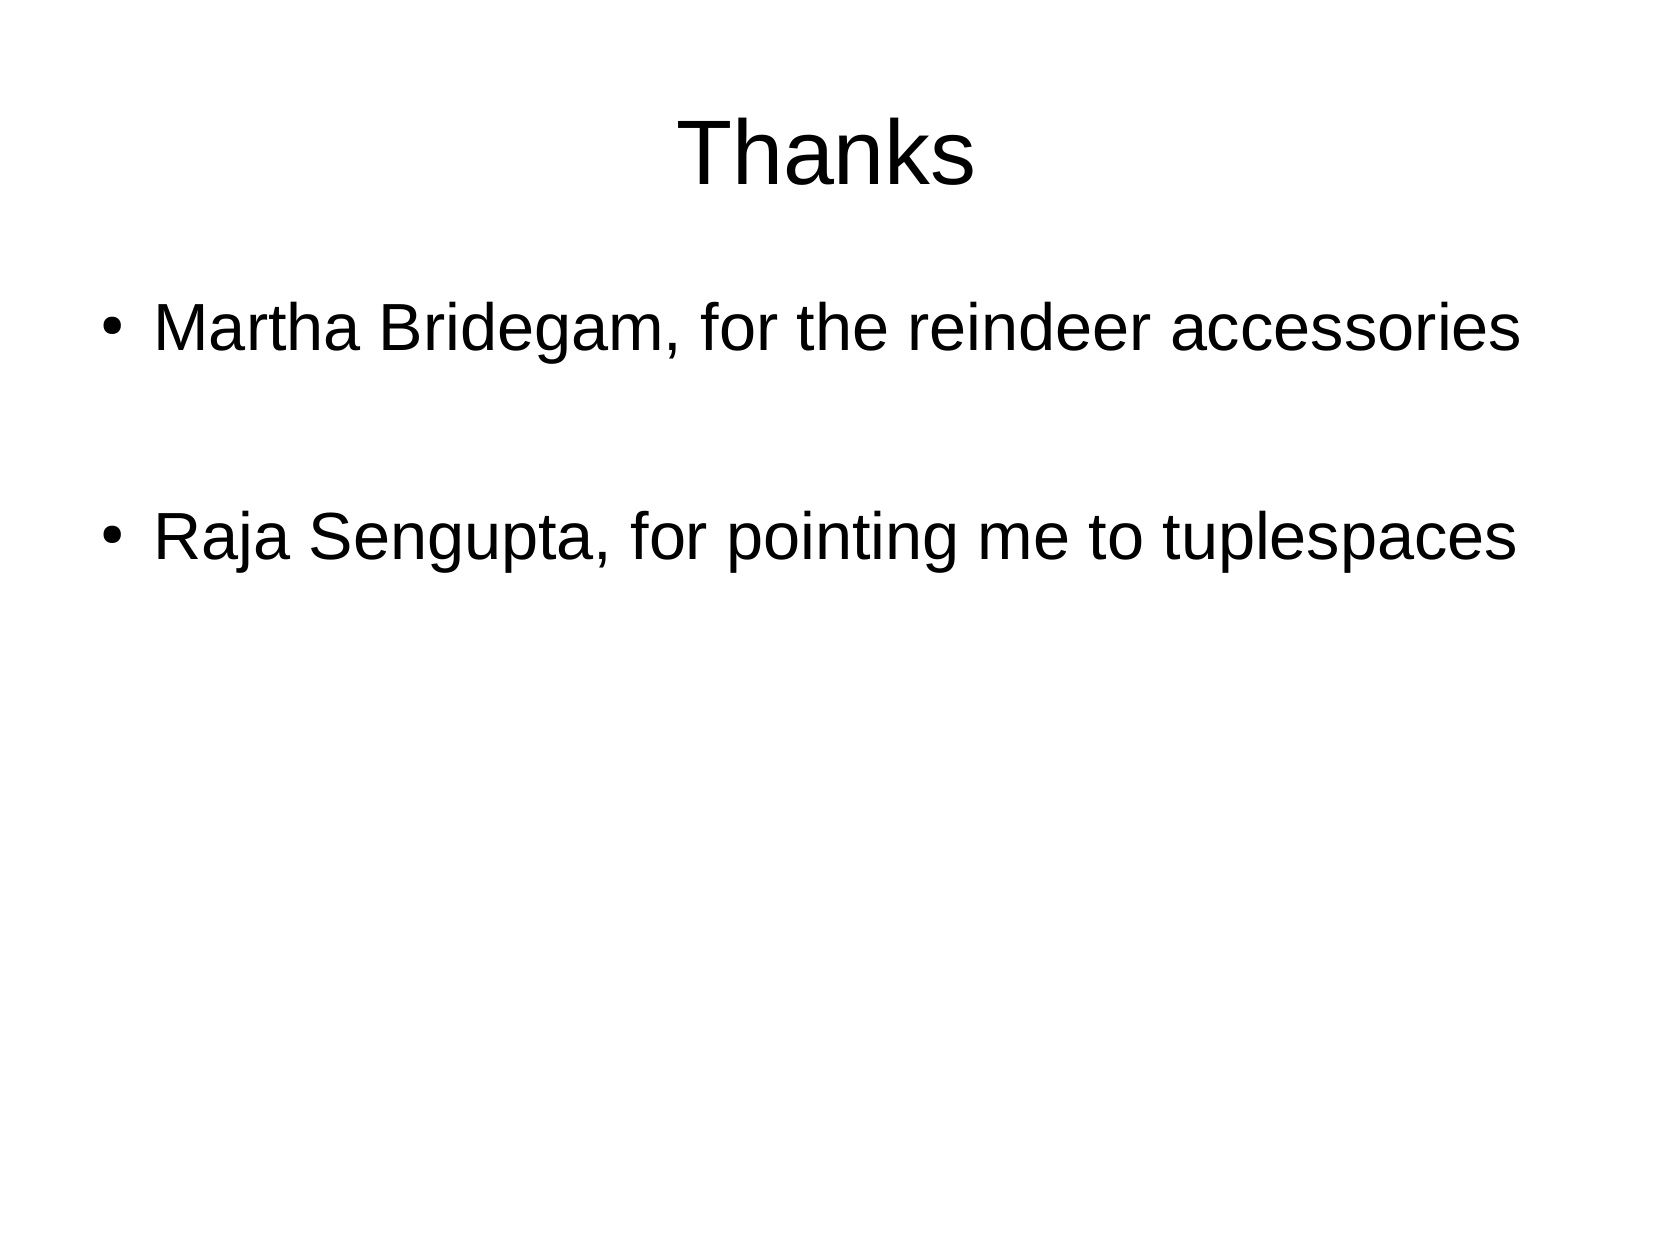

# Thanks
Martha Bridegam, for the reindeer accessories
Raja Sengupta, for pointing me to tuplespaces